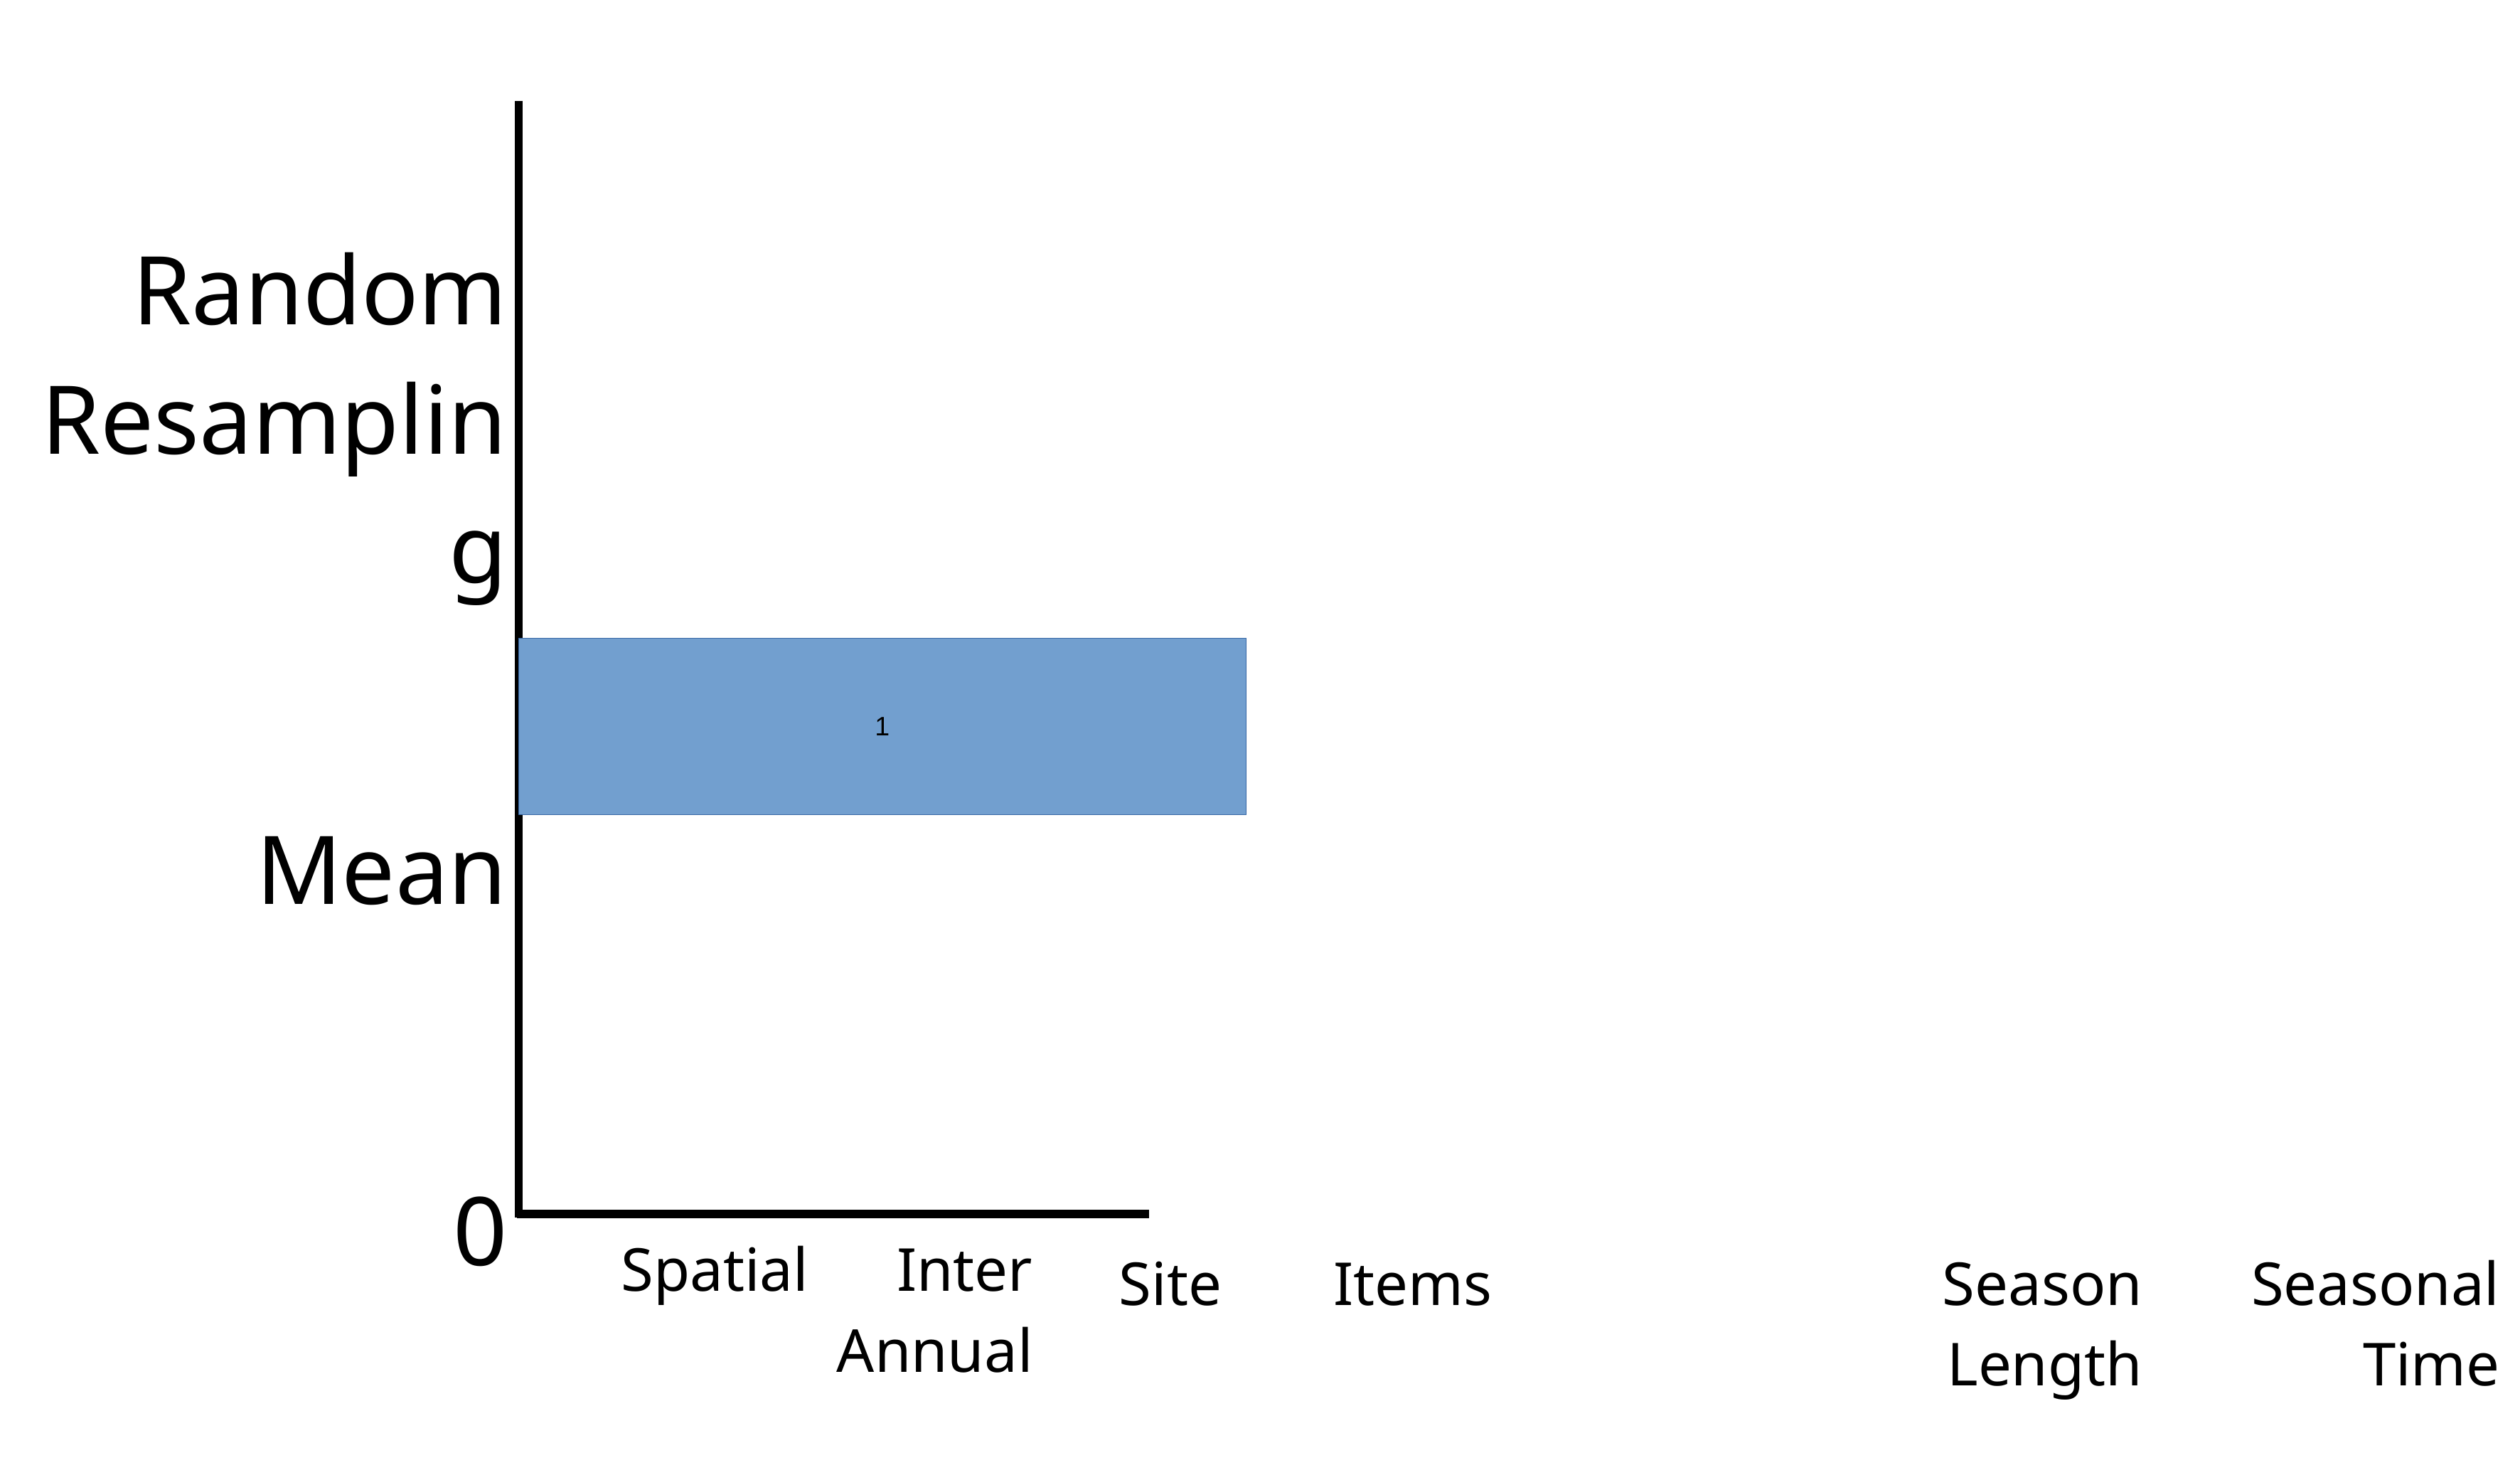

Random
Resampling
1
 Mean
0
Spatial
Inter Annual
Site
Items
Season Length
Seasonal Time